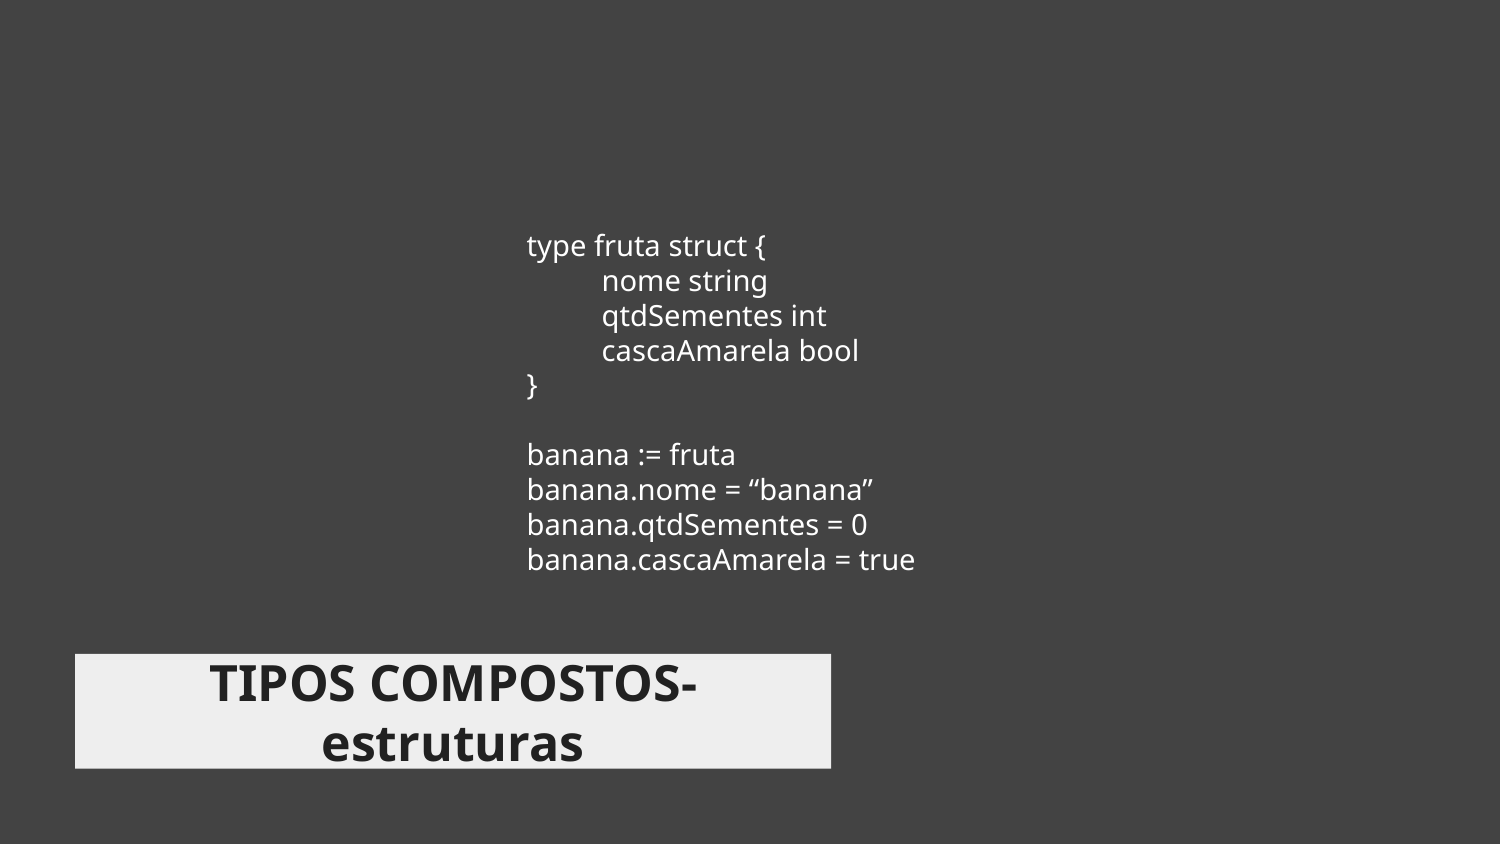

type fruta struct {
	nome string
	qtdSementes int
	cascaAmarela bool
}
banana := fruta
banana.nome = “banana”
banana.qtdSementes = 0
banana.cascaAmarela = true
# TIPOS COMPOSTOS- estruturas